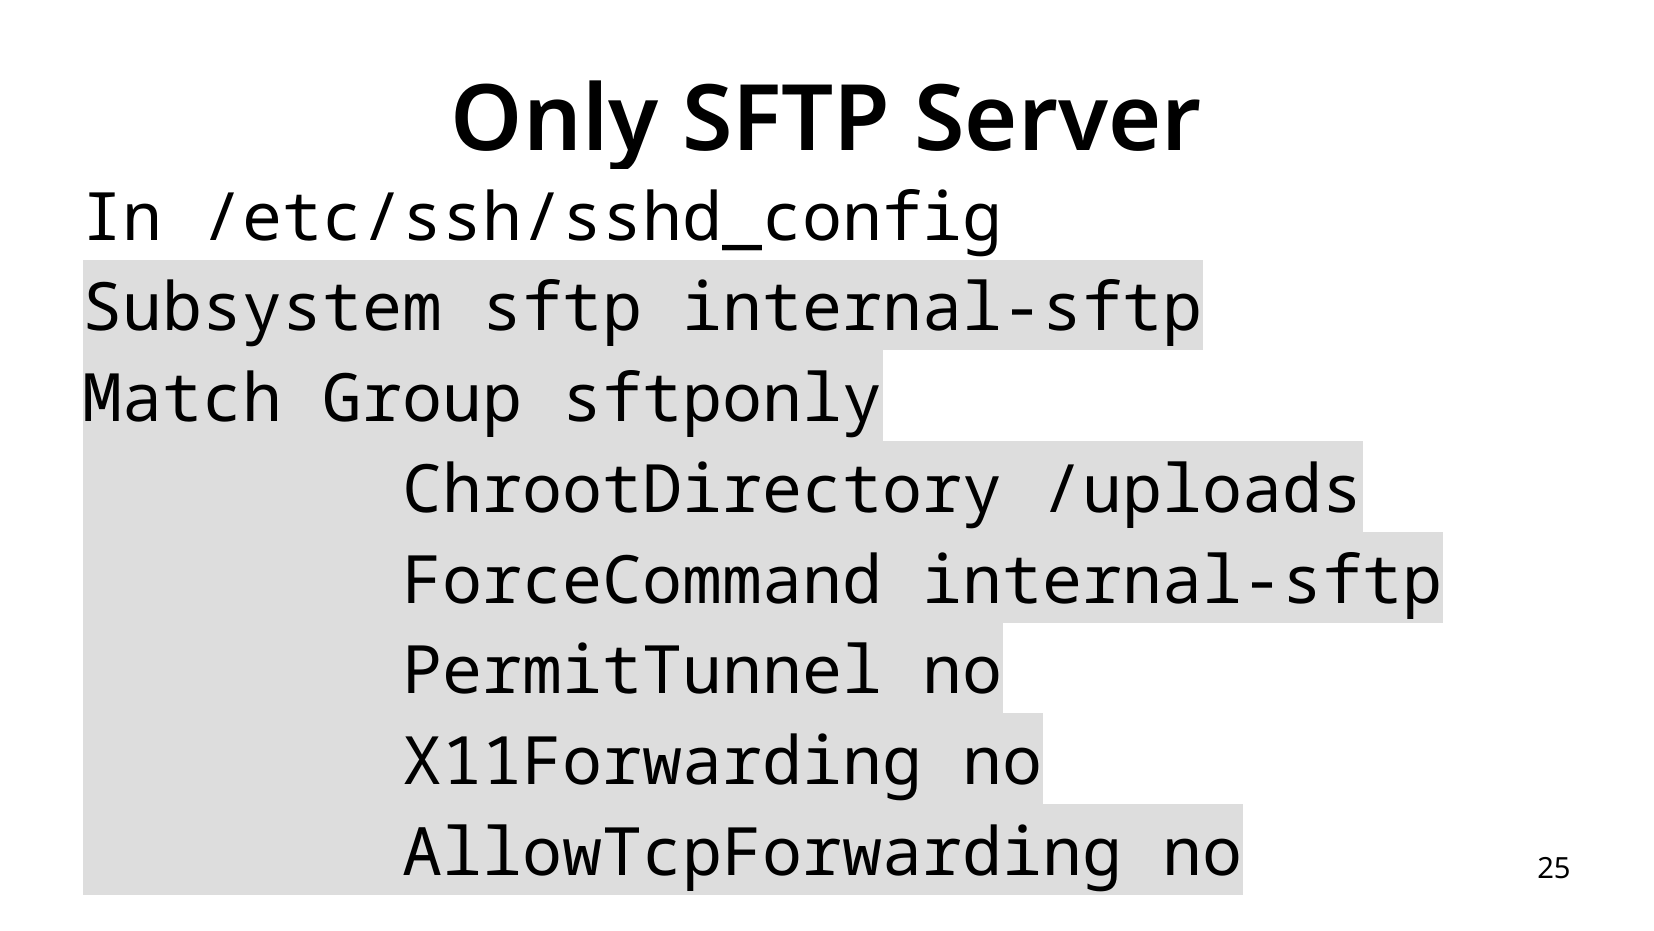

# Only SFTP Server
In /etc/ssh/sshd_config
Subsystem sftp internal-sftp
Match Group sftponly
 ChrootDirectory /uploads
 ForceCommand internal-sftp
 PermitTunnel no
 X11Forwarding no
 AllowTcpForwarding no
SSH Basics / Training
25